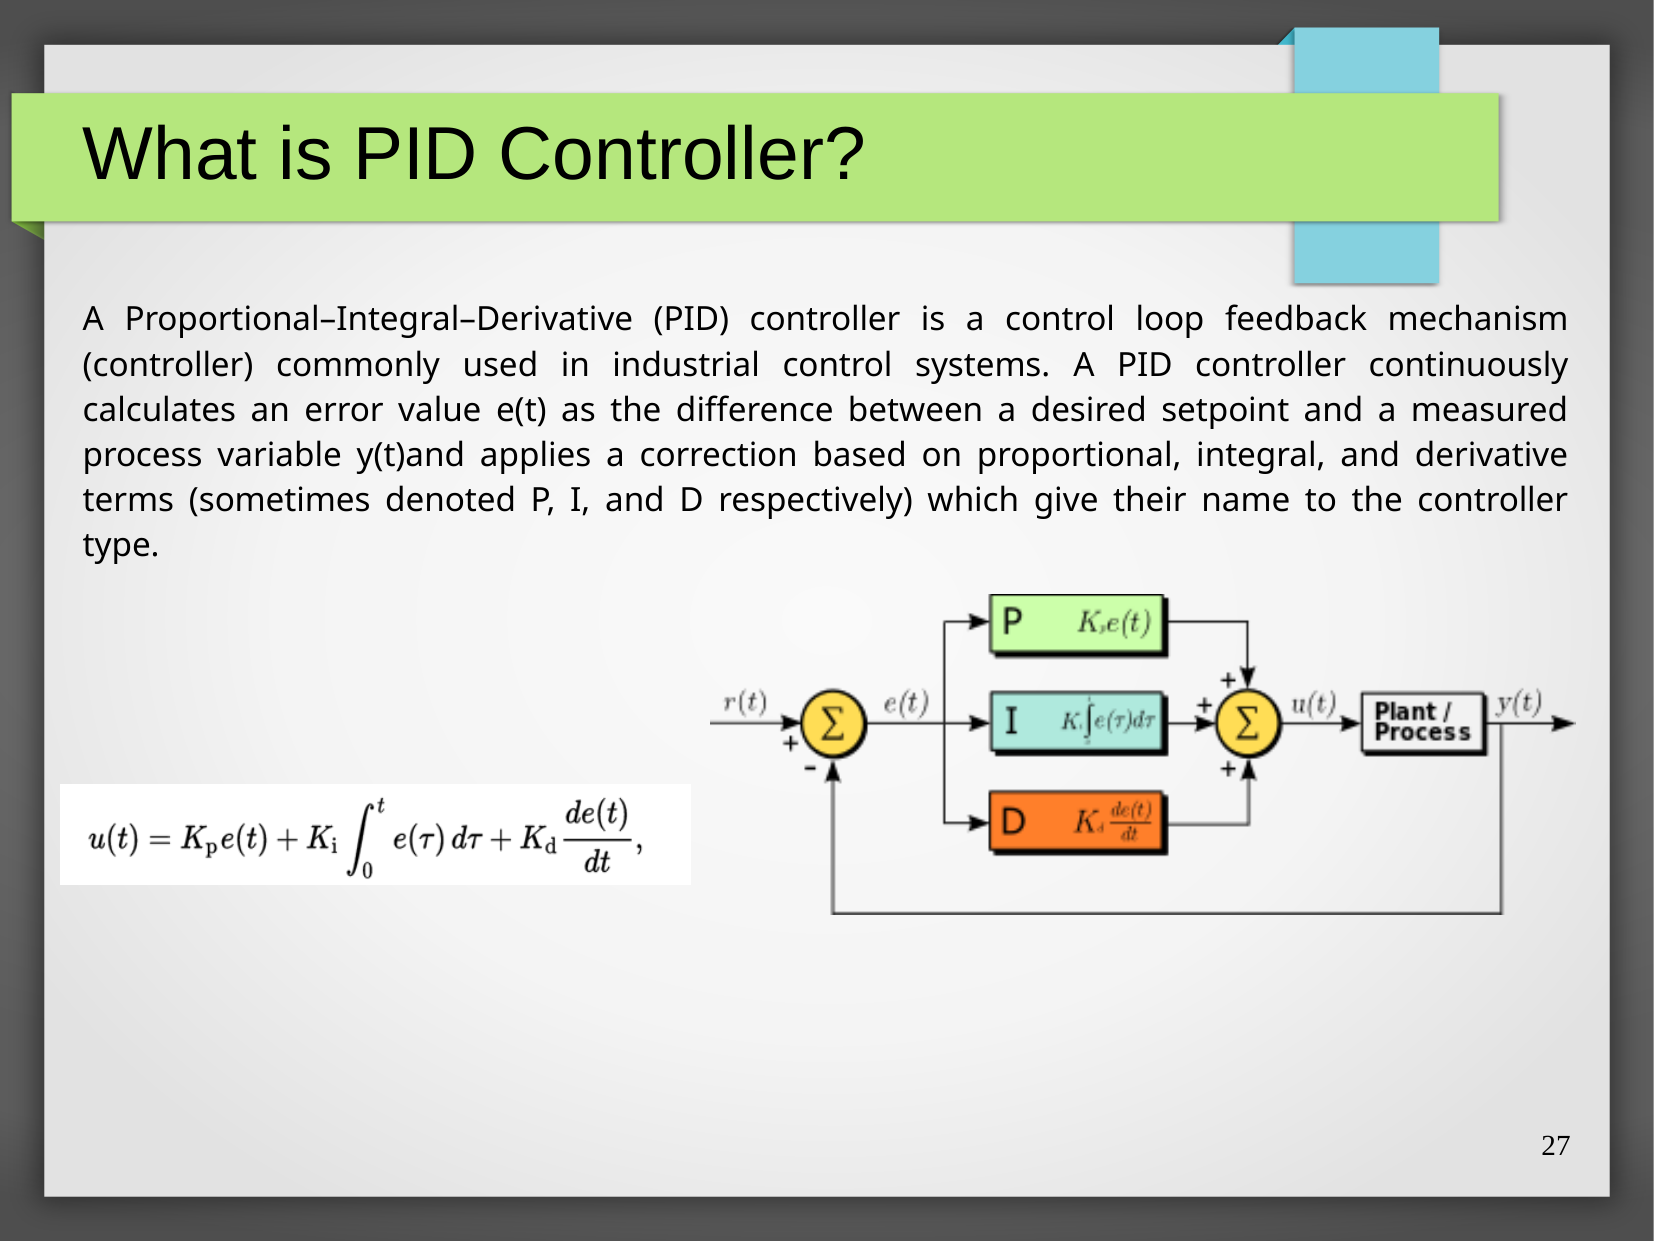

# What is PID Controller?
A Proportional–Integral–Derivative (PID) controller is a control loop feedback mechanism (controller) commonly used in industrial control systems. A PID controller continuously calculates an error value e(t) as the difference between a desired setpoint and a measured process variable y(t)and applies a correction based on proportional, integral, and derivative terms (sometimes denoted P, I, and D respectively) which give their name to the controller type.
27